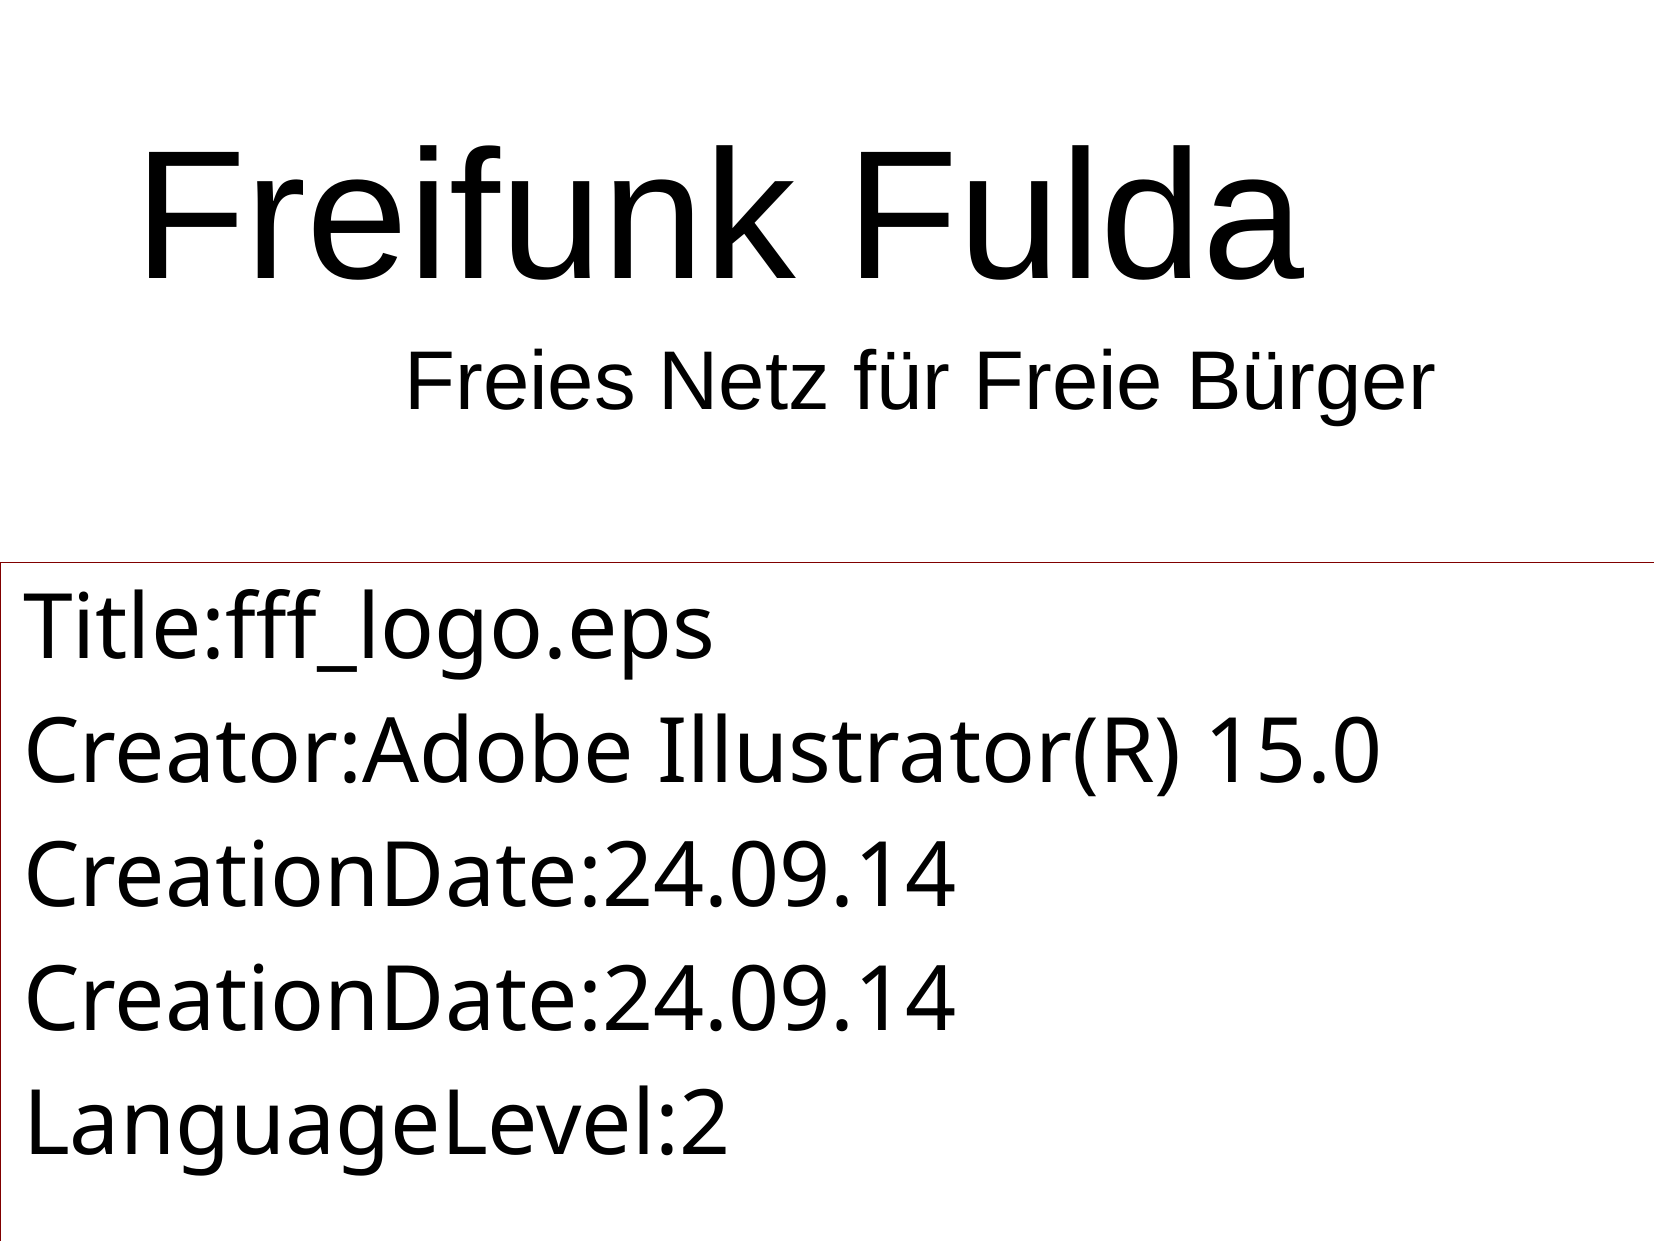

Freifunk Fulda
Freies Netz für Freie Bürger